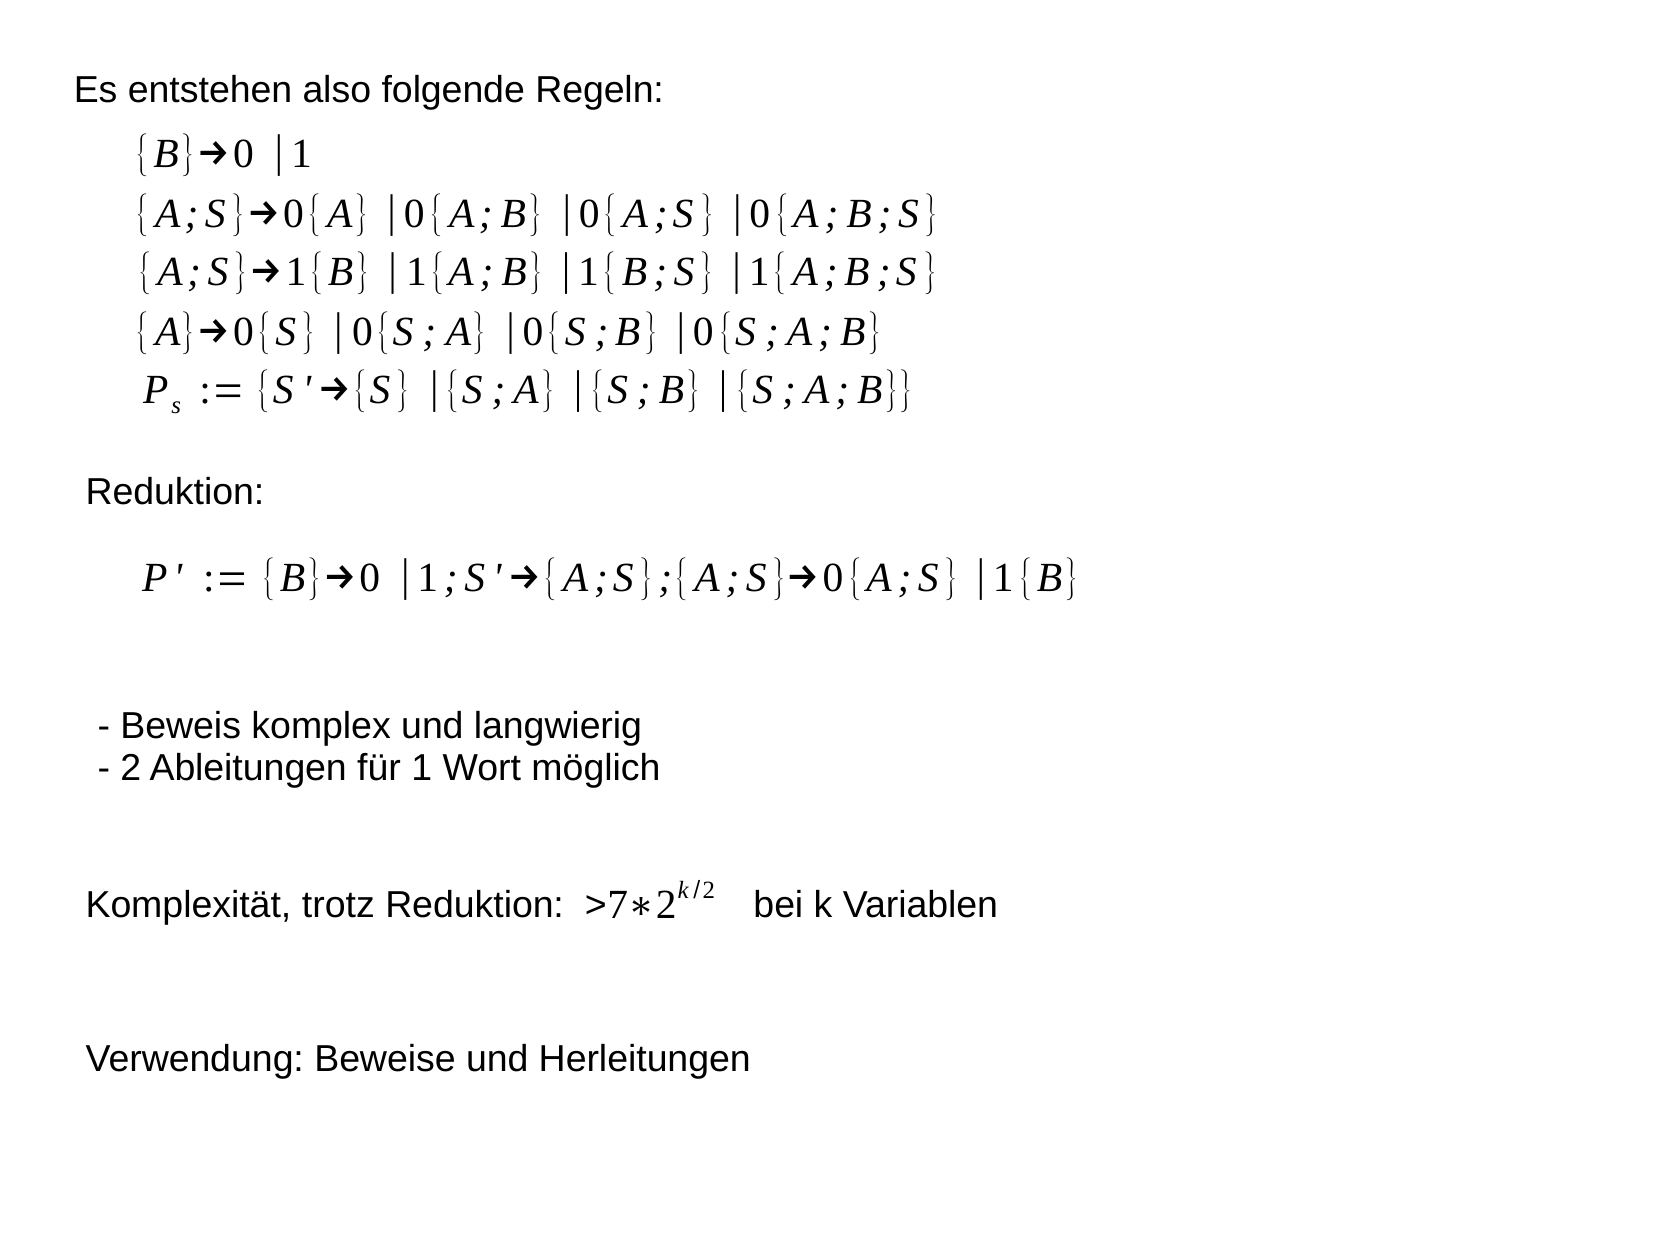

Es entstehen also folgende Regeln:
Reduktion:
- Beweis komplex und langwierig
- 2 Ableitungen für 1 Wort möglich
Komplexität, trotz Reduktion: > bei k Variablen
Verwendung: Beweise und Herleitungen